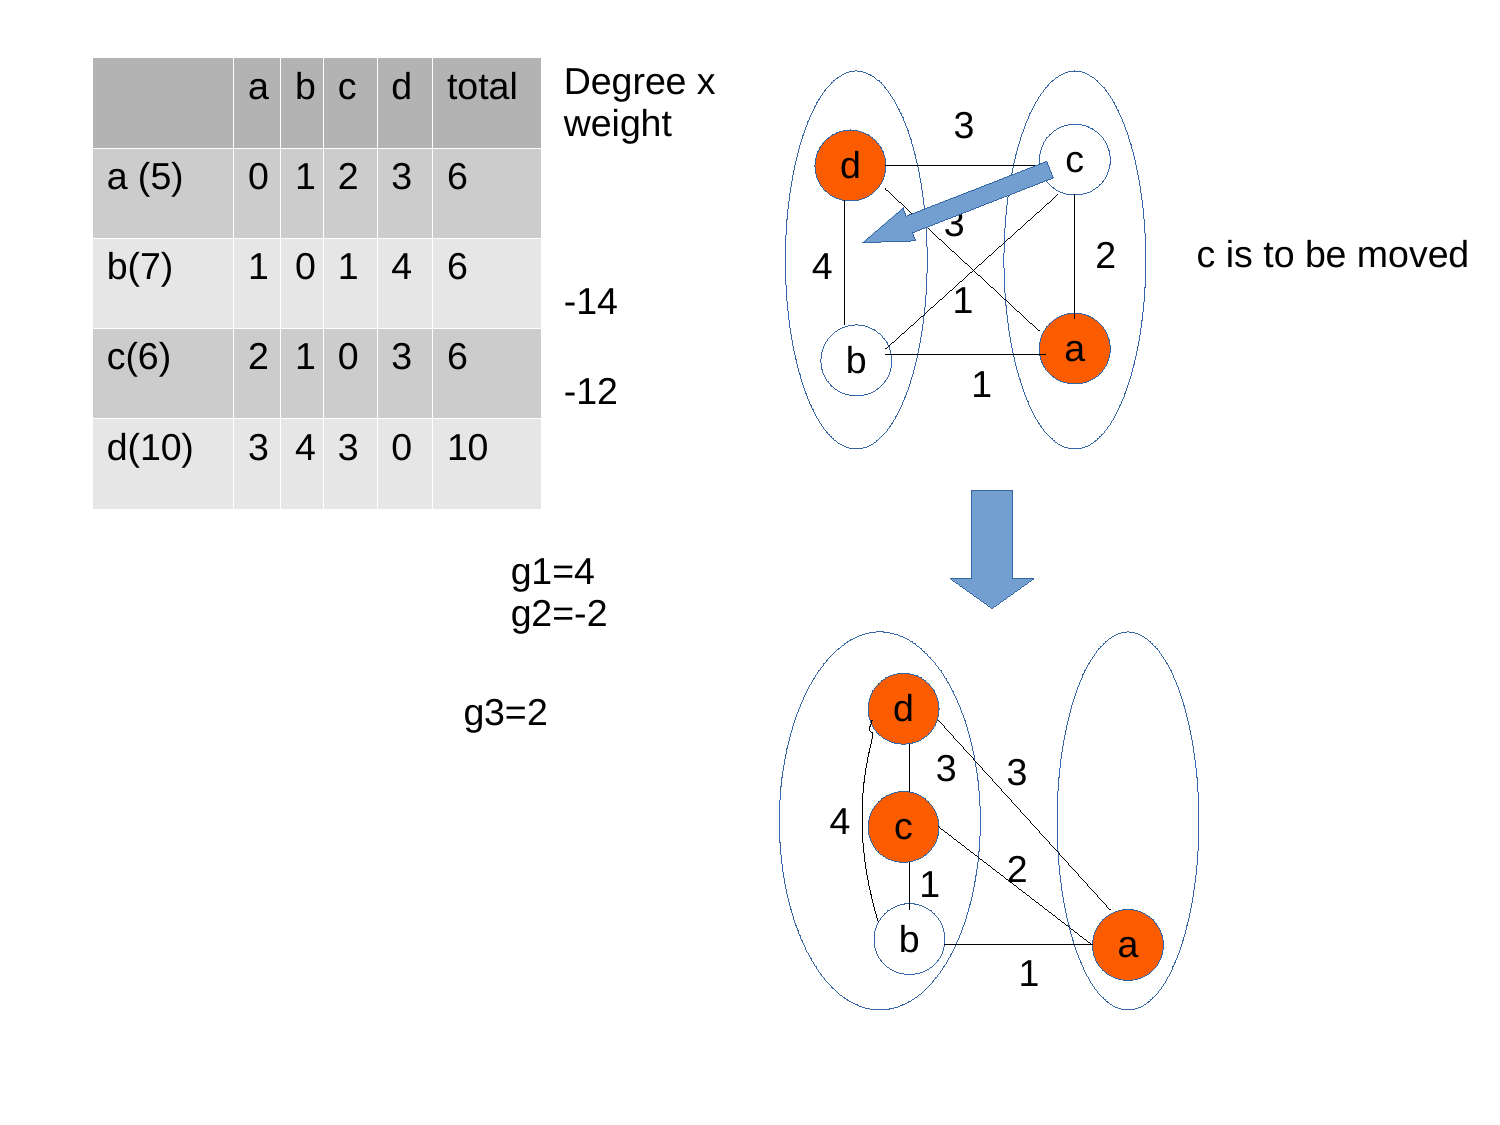

Degree x weight
-14
-12
| | a | b | c | d | total |
| --- | --- | --- | --- | --- | --- |
| a (5) | 0 | 1 | 2 | 3 | 6 |
| b(7) | 1 | 0 | 1 | 4 | 6 |
| c(6) | 2 | 1 | 0 | 3 | 6 |
| d(10) | 3 | 4 | 3 | 0 | 10 |
3
c
d
3
2
4
1
a
b
1
c is to be moved
d
3
3
c
4
2
1
b
a
1
g1=4
g2=-2
g3=2